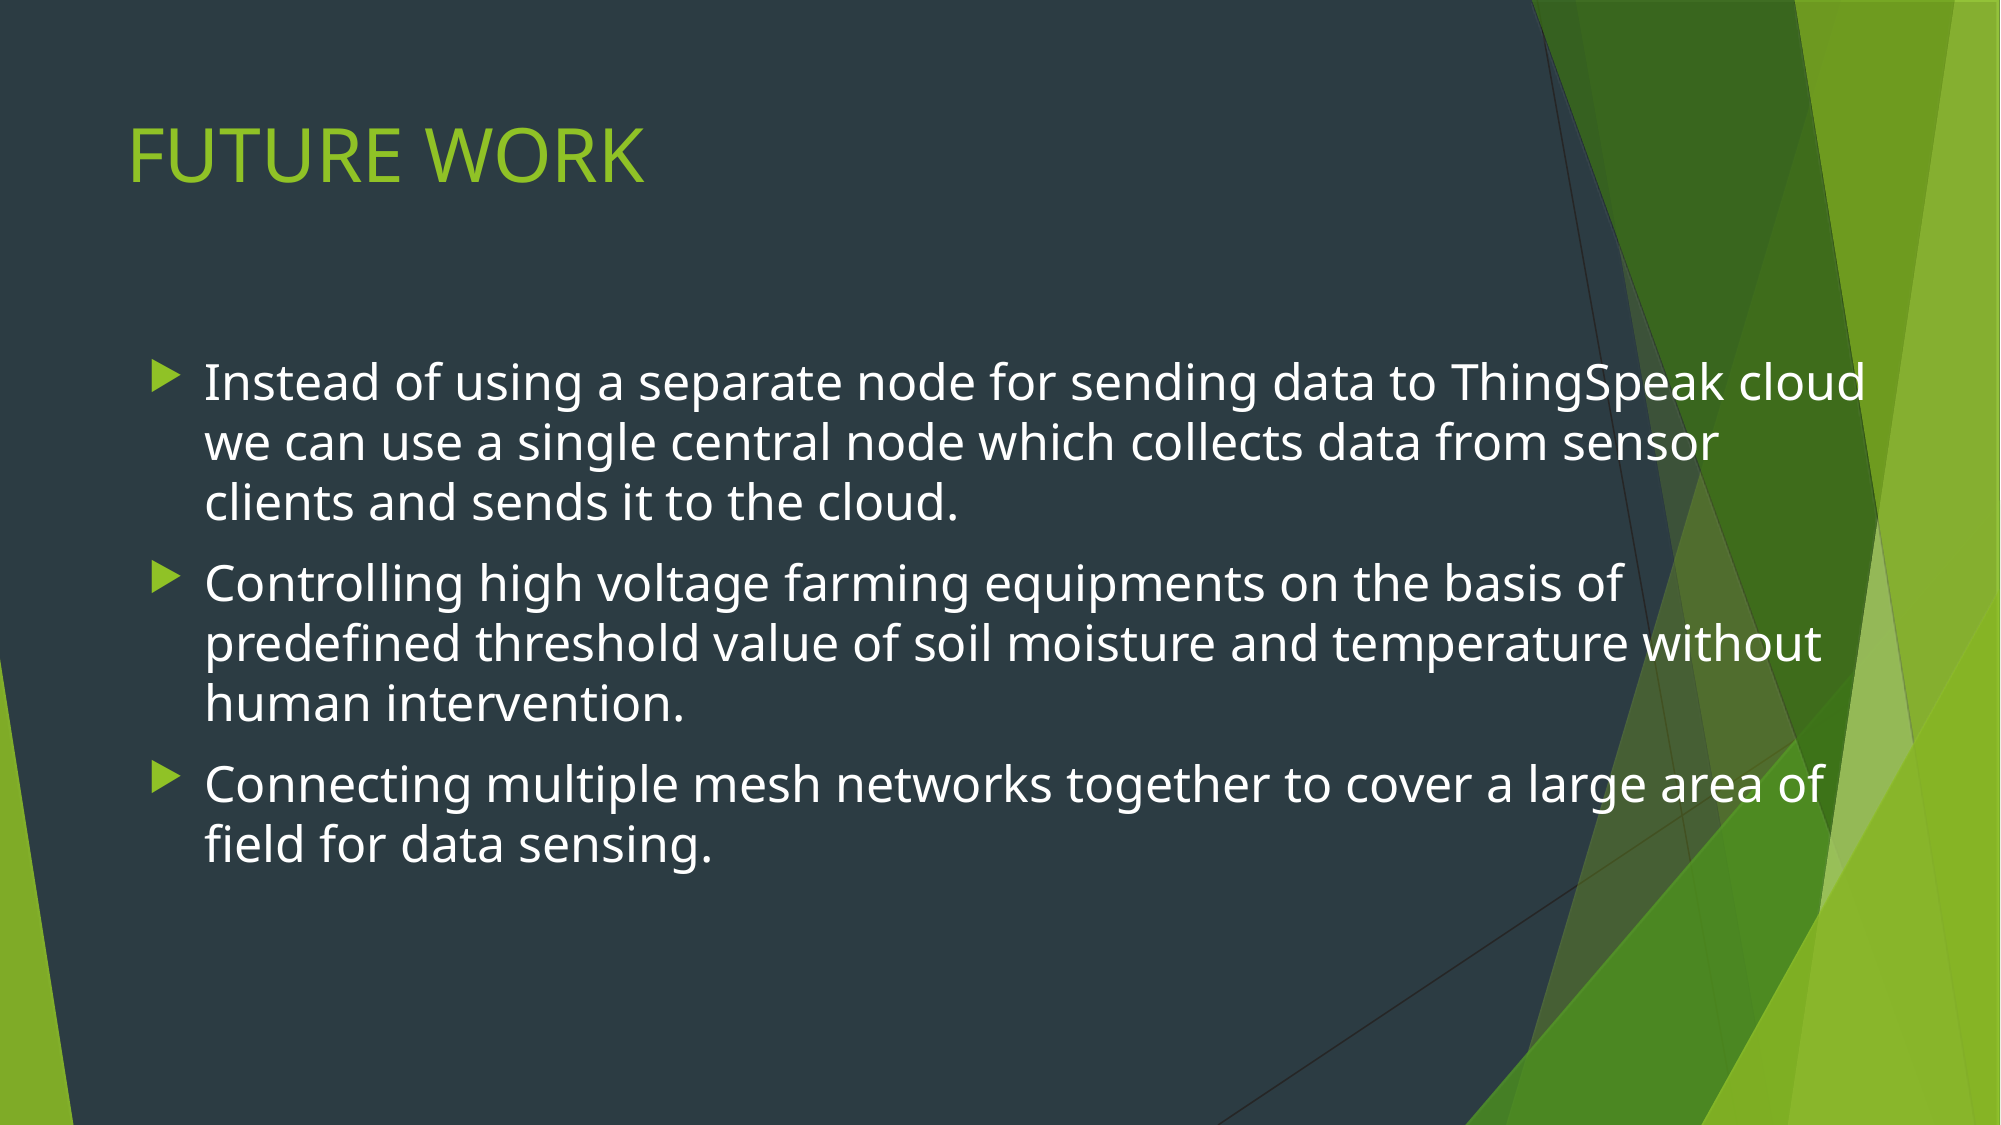

# FUTURE WORK
Instead of using a separate node for sending data to ThingSpeak cloud we can use a single central node which collects data from sensor clients and sends it to the cloud.
Controlling high voltage farming equipments on the basis of predefined threshold value of soil moisture and temperature without human intervention.
Connecting multiple mesh networks together to cover a large area of field for data sensing.